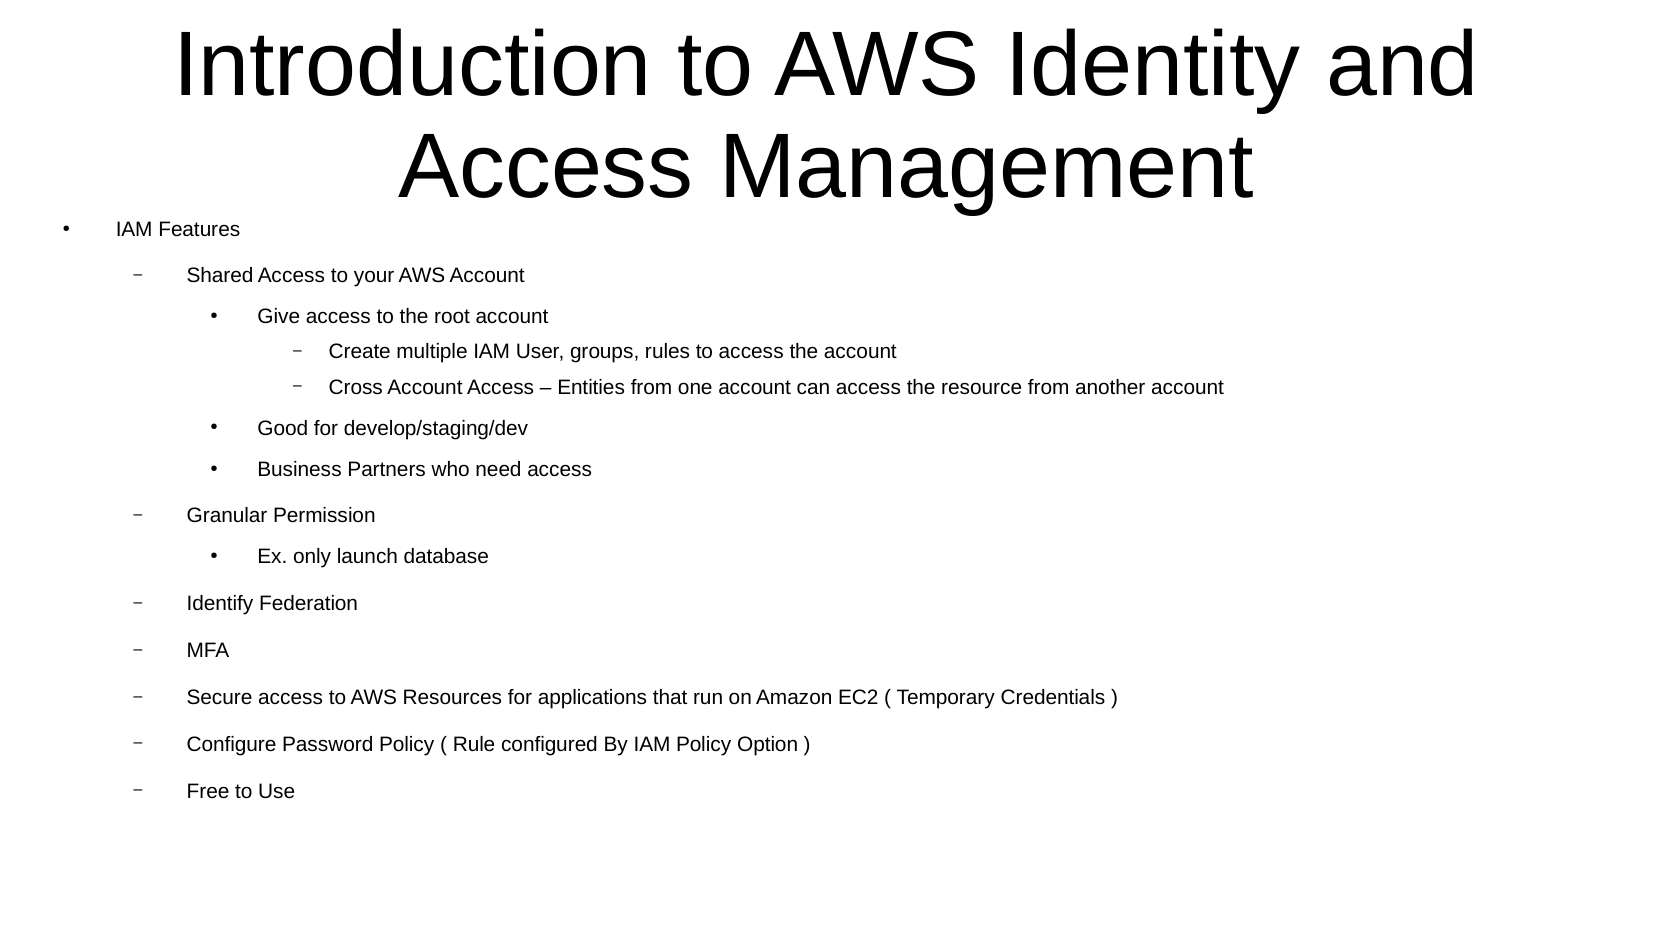

# Introduction to AWS Identity and Access Management
IAM Features
Shared Access to your AWS Account
Give access to the root account
Create multiple IAM User, groups, rules to access the account
Cross Account Access – Entities from one account can access the resource from another account
Good for develop/staging/dev
Business Partners who need access
Granular Permission
Ex. only launch database
Identify Federation
MFA
Secure access to AWS Resources for applications that run on Amazon EC2 ( Temporary Credentials )
Configure Password Policy ( Rule configured By IAM Policy Option )
Free to Use